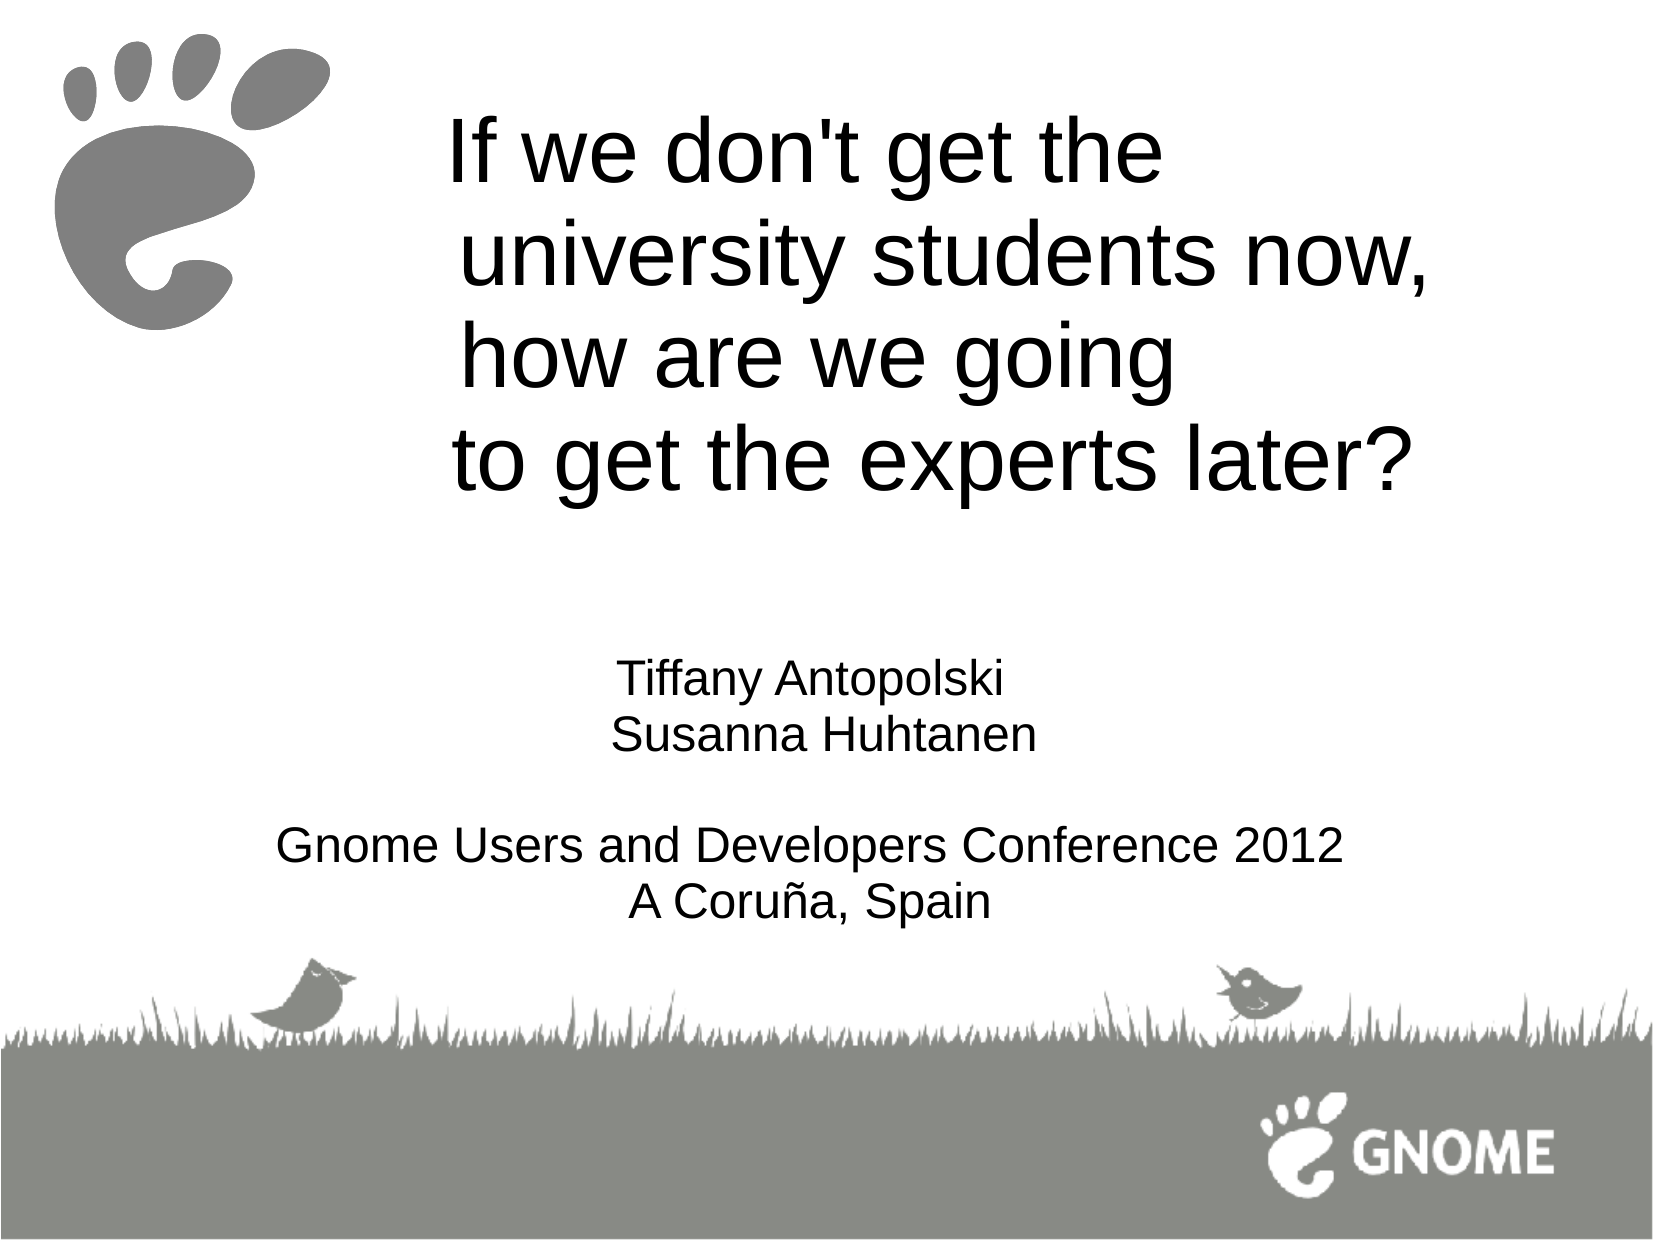

# If we don't get the university students now, how are we going to get the experts later?
Tiffany Antopolski
 Susanna Huhtanen
Gnome Users and Developers Conference 2012
A Coruña, Spain